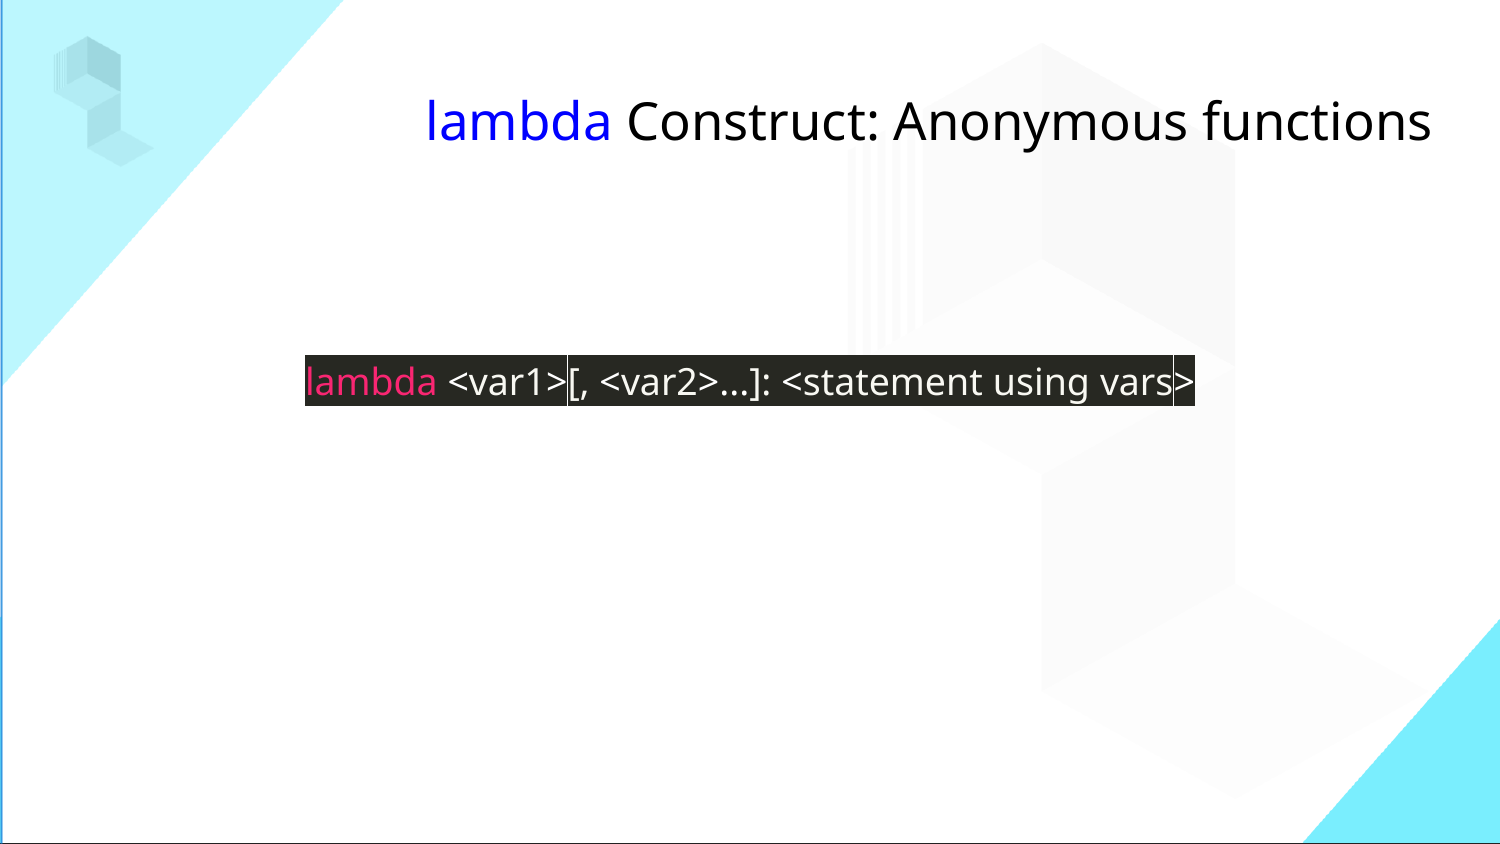

# lambda Construct: Anonymous functions
lambda <var1>[, <var2>...]: <statement using vars>